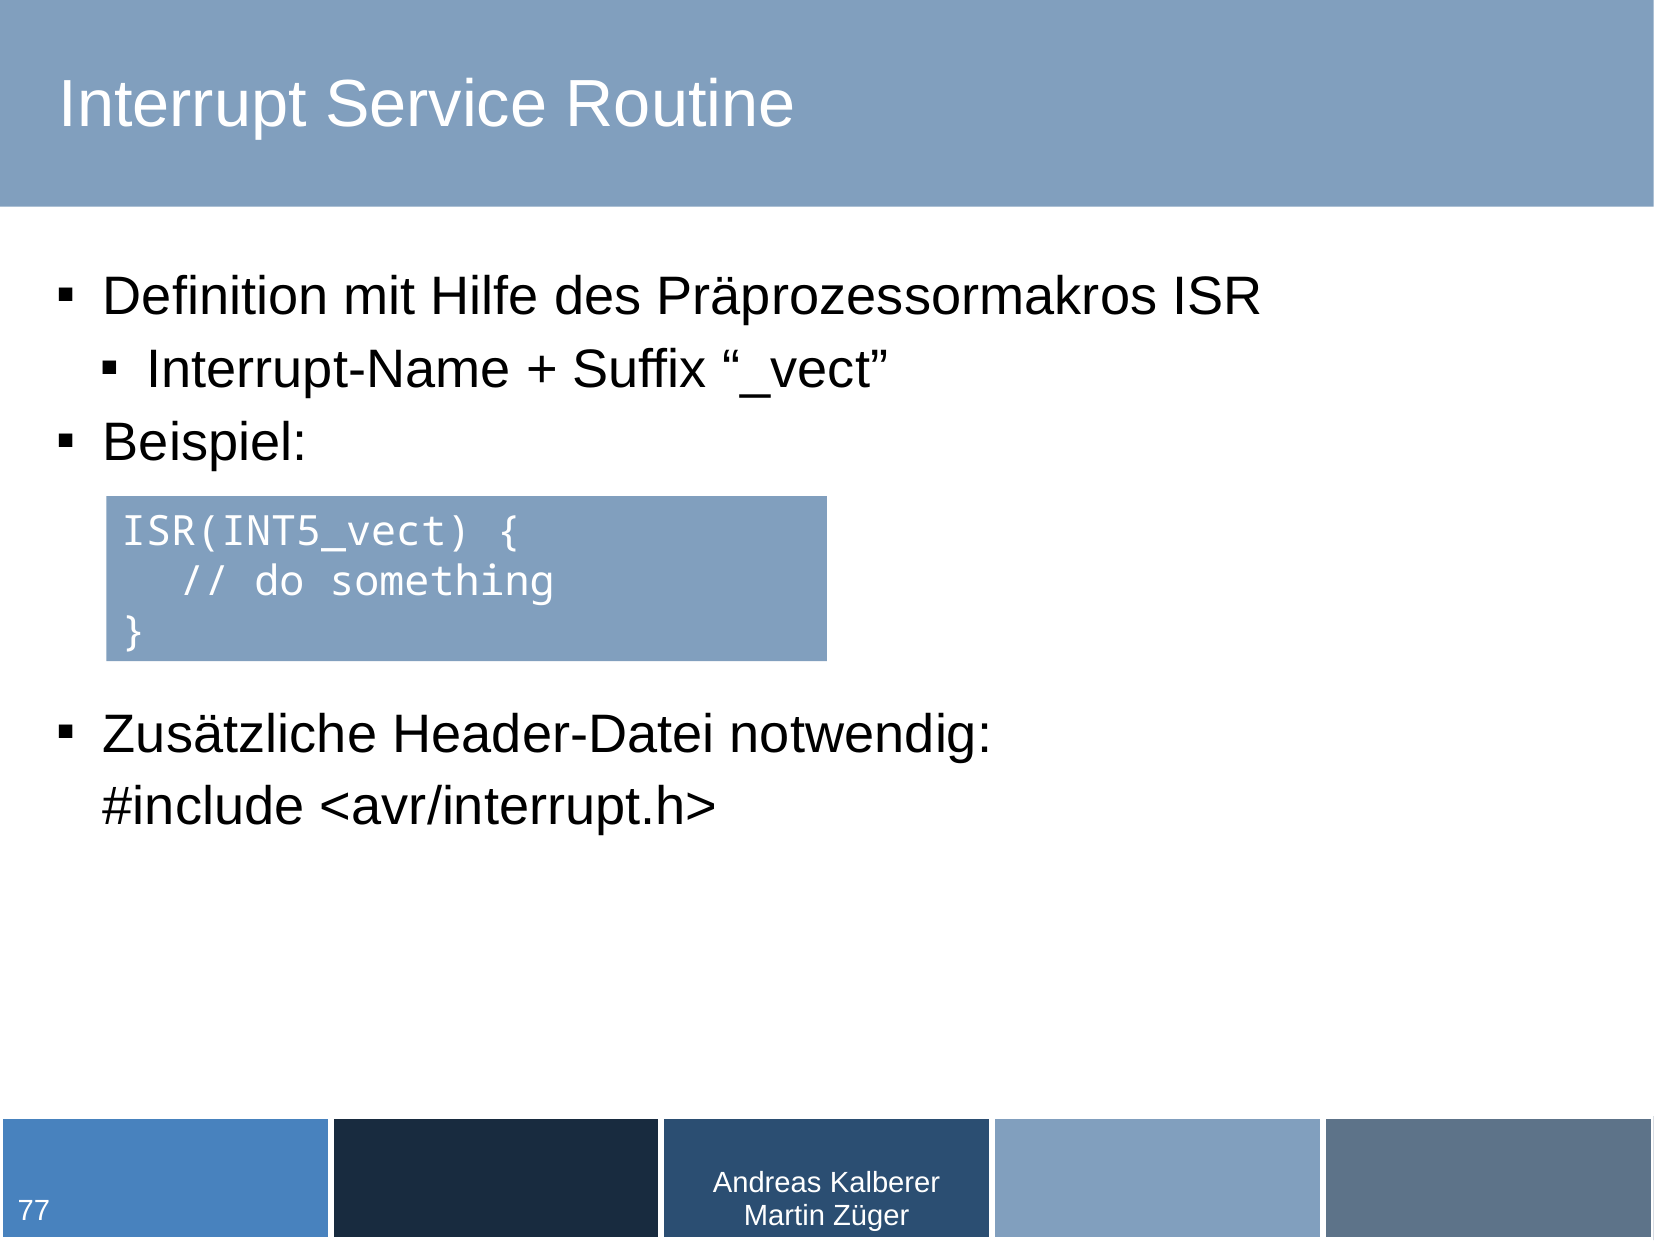

# Interrupt Service Routine
Definition mit Hilfe des Präprozessormakros ISR
Interrupt-Name + Suffix “_vect”
Beispiel:
Zusätzliche Header-Datei notwendig:
#include <avr/interrupt.h>
ISR(INT5_vect) {
	// do something
}
LibreOffice Productivity Suite
77